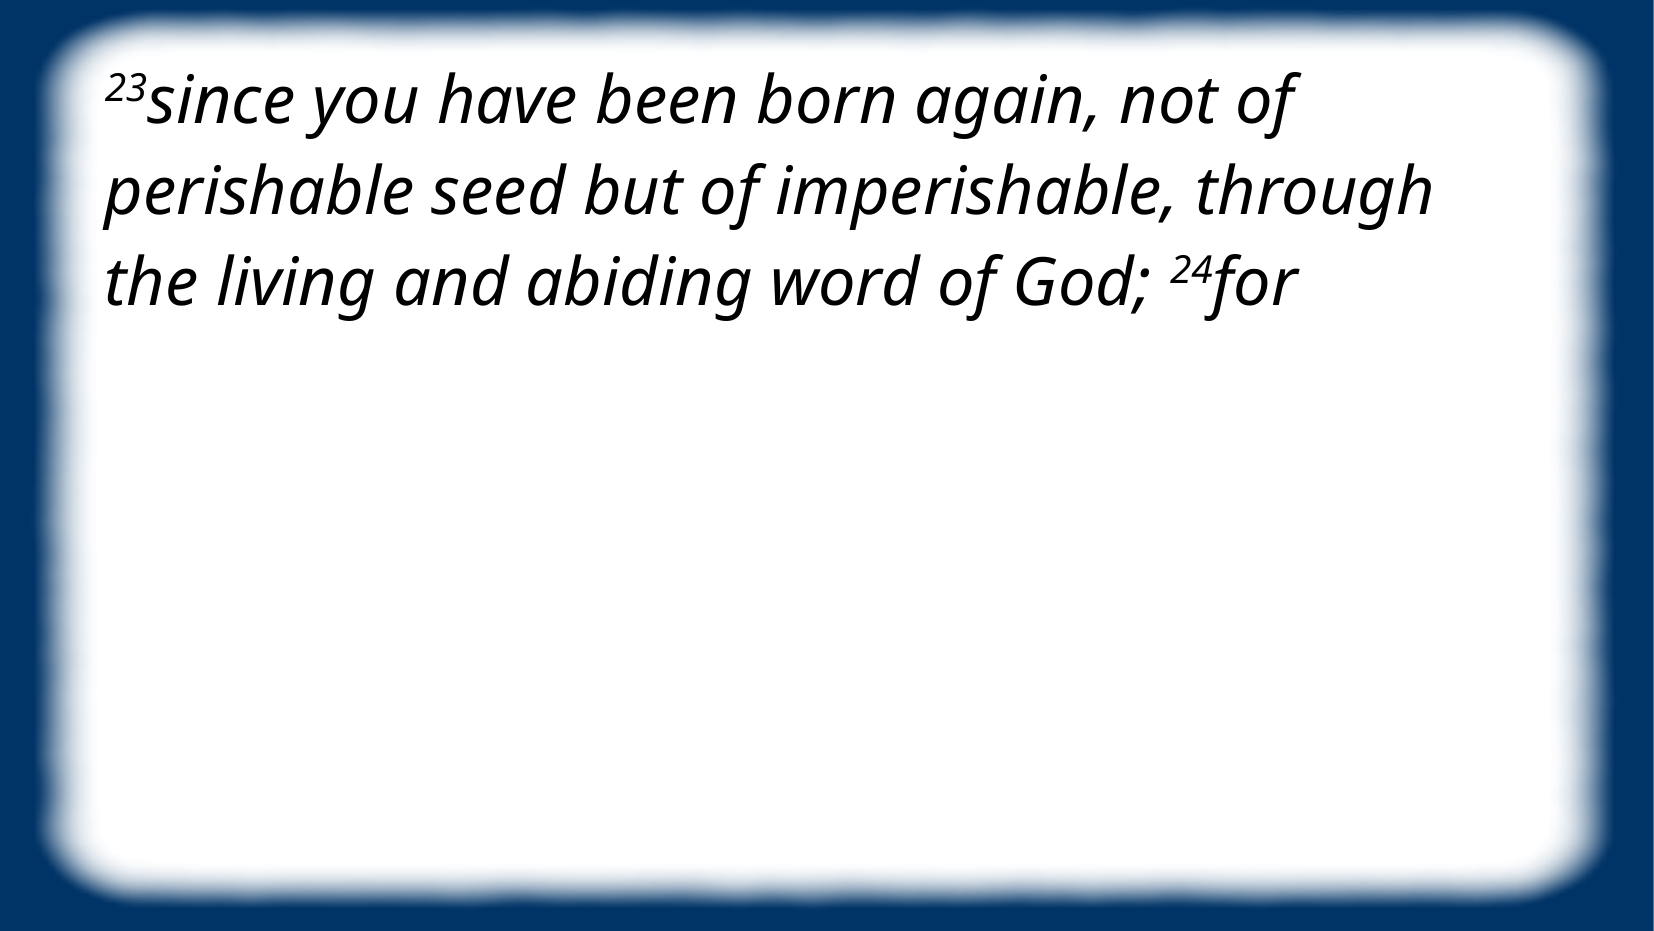

23since you have been born again, not of perishable seed but of imperishable, through the living and abiding word of God; 24for